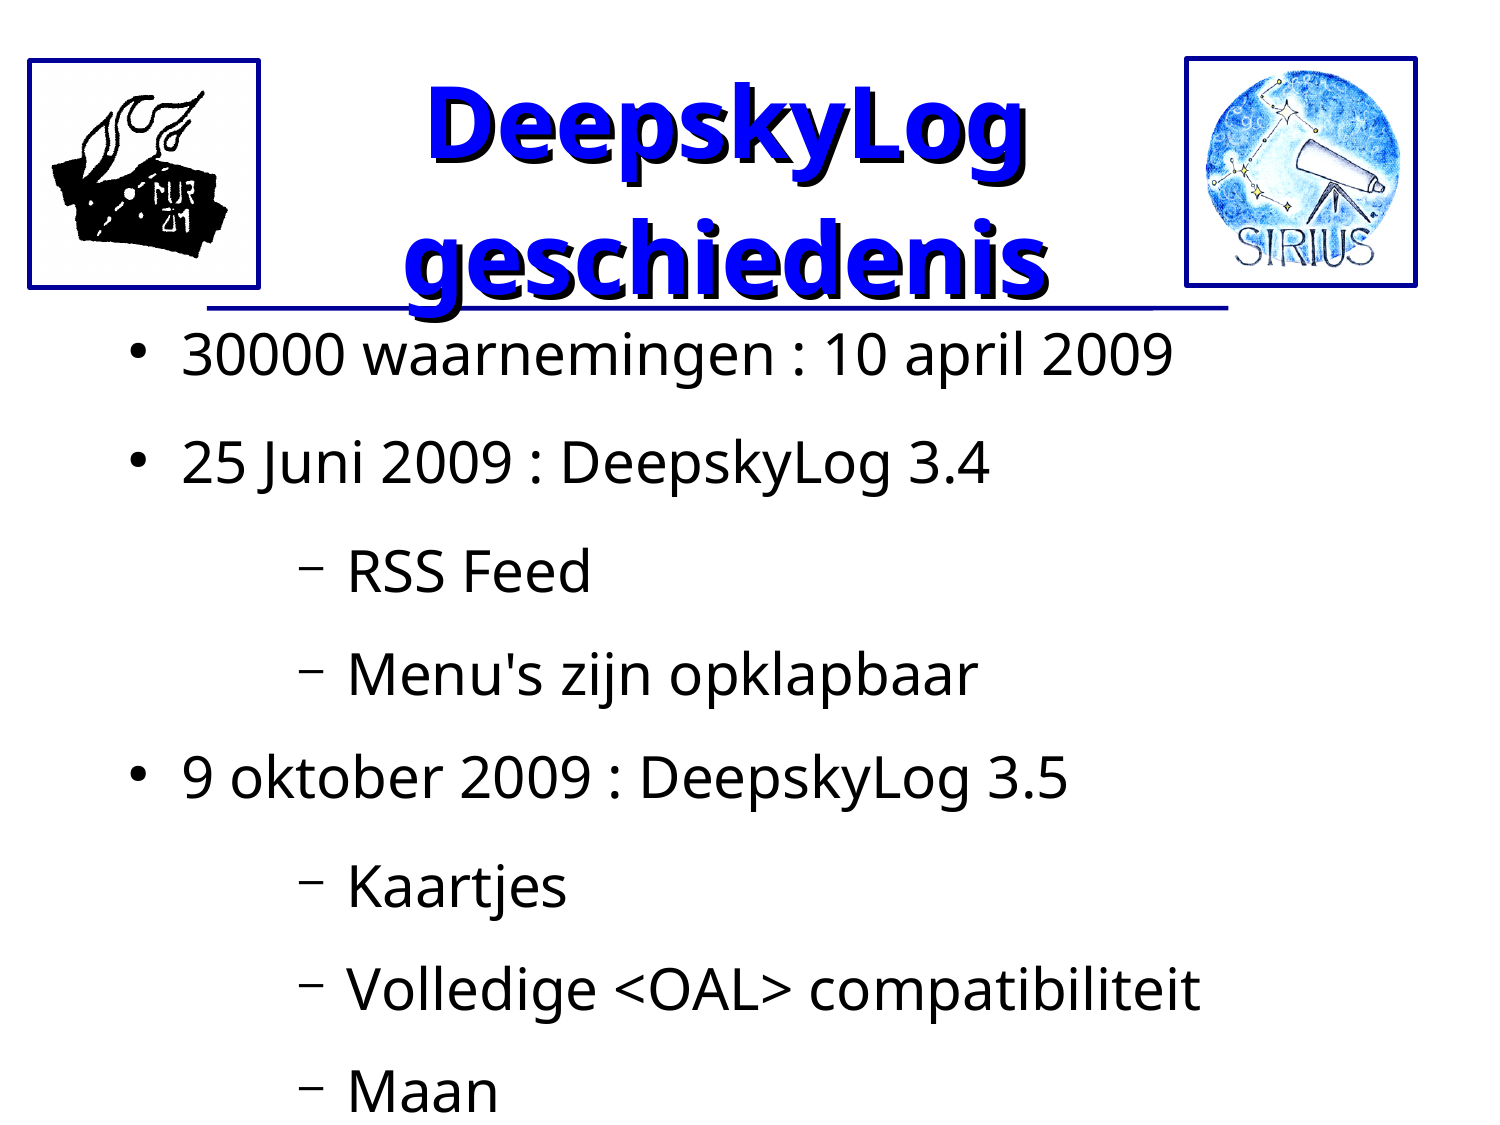

# DeepskyLog geschiedenis
30000 waarnemingen : 10 april 2009
25 Juni 2009 : DeepskyLog 3.4
RSS Feed
Menu's zijn opklapbaar
9 oktober 2009 : DeepskyLog 3.5
Kaartjes
Volledige <OAL> compatibiliteit
Maan